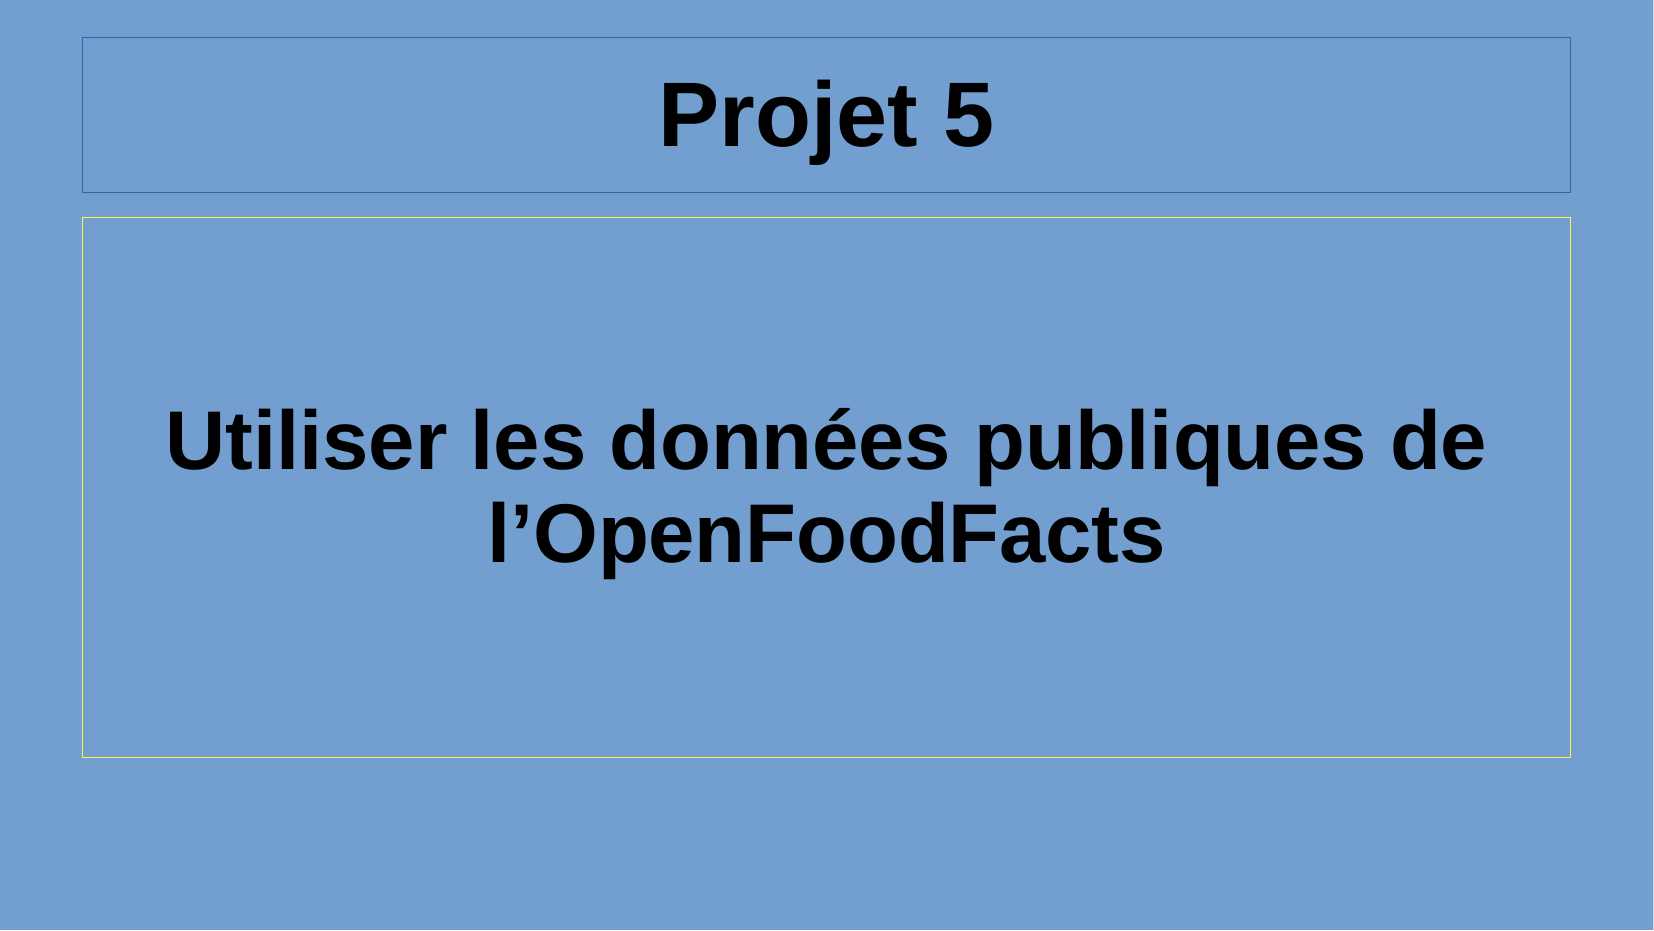

# Projet 5
Utiliser les données publiques de l’OpenFoodFacts